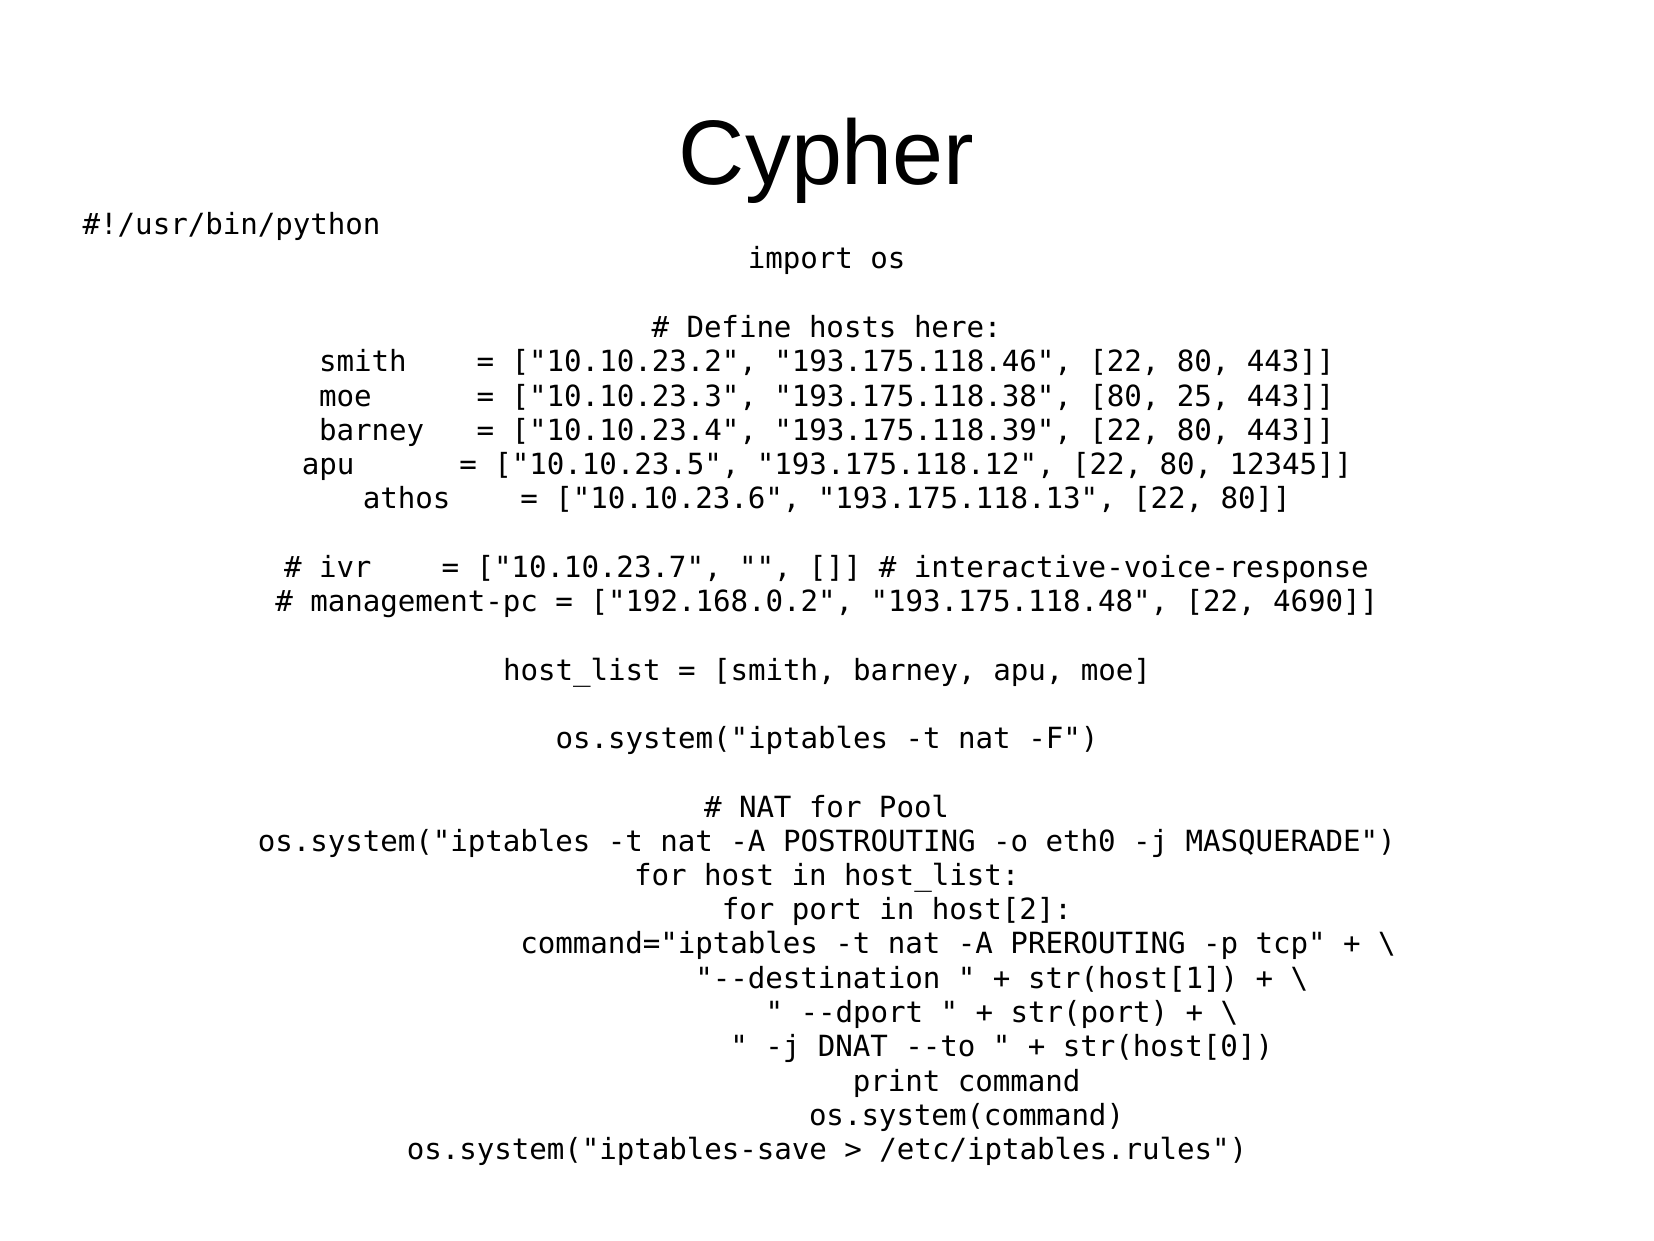

# Cypher
#!/usr/bin/python
import os
# Define hosts here:
smith = ["10.10.23.2", "193.175.118.46", [22, 80, 443]]
moe = ["10.10.23.3", "193.175.118.38", [80, 25, 443]]
barney = ["10.10.23.4", "193.175.118.39", [22, 80, 443]]
apu = ["10.10.23.5", "193.175.118.12", [22, 80, 12345]]
athos = ["10.10.23.6", "193.175.118.13", [22, 80]]
# ivr = ["10.10.23.7", "", []] # interactive-voice-response
# management-pc = ["192.168.0.2", "193.175.118.48", [22, 4690]]
host_list = [smith, barney, apu, moe]
os.system("iptables -t nat -F")
# NAT for Pool
os.system("iptables -t nat -A POSTROUTING -o eth0 -j MASQUERADE")
for host in host_list:
 for port in host[2]:
 command="iptables -t nat -A PREROUTING -p tcp" + \
 "--destination " + str(host[1]) + \
 " --dport " + str(port) + \
 " -j DNAT --to " + str(host[0])
 print command
 os.system(command)
os.system("iptables-save > /etc/iptables.rules")